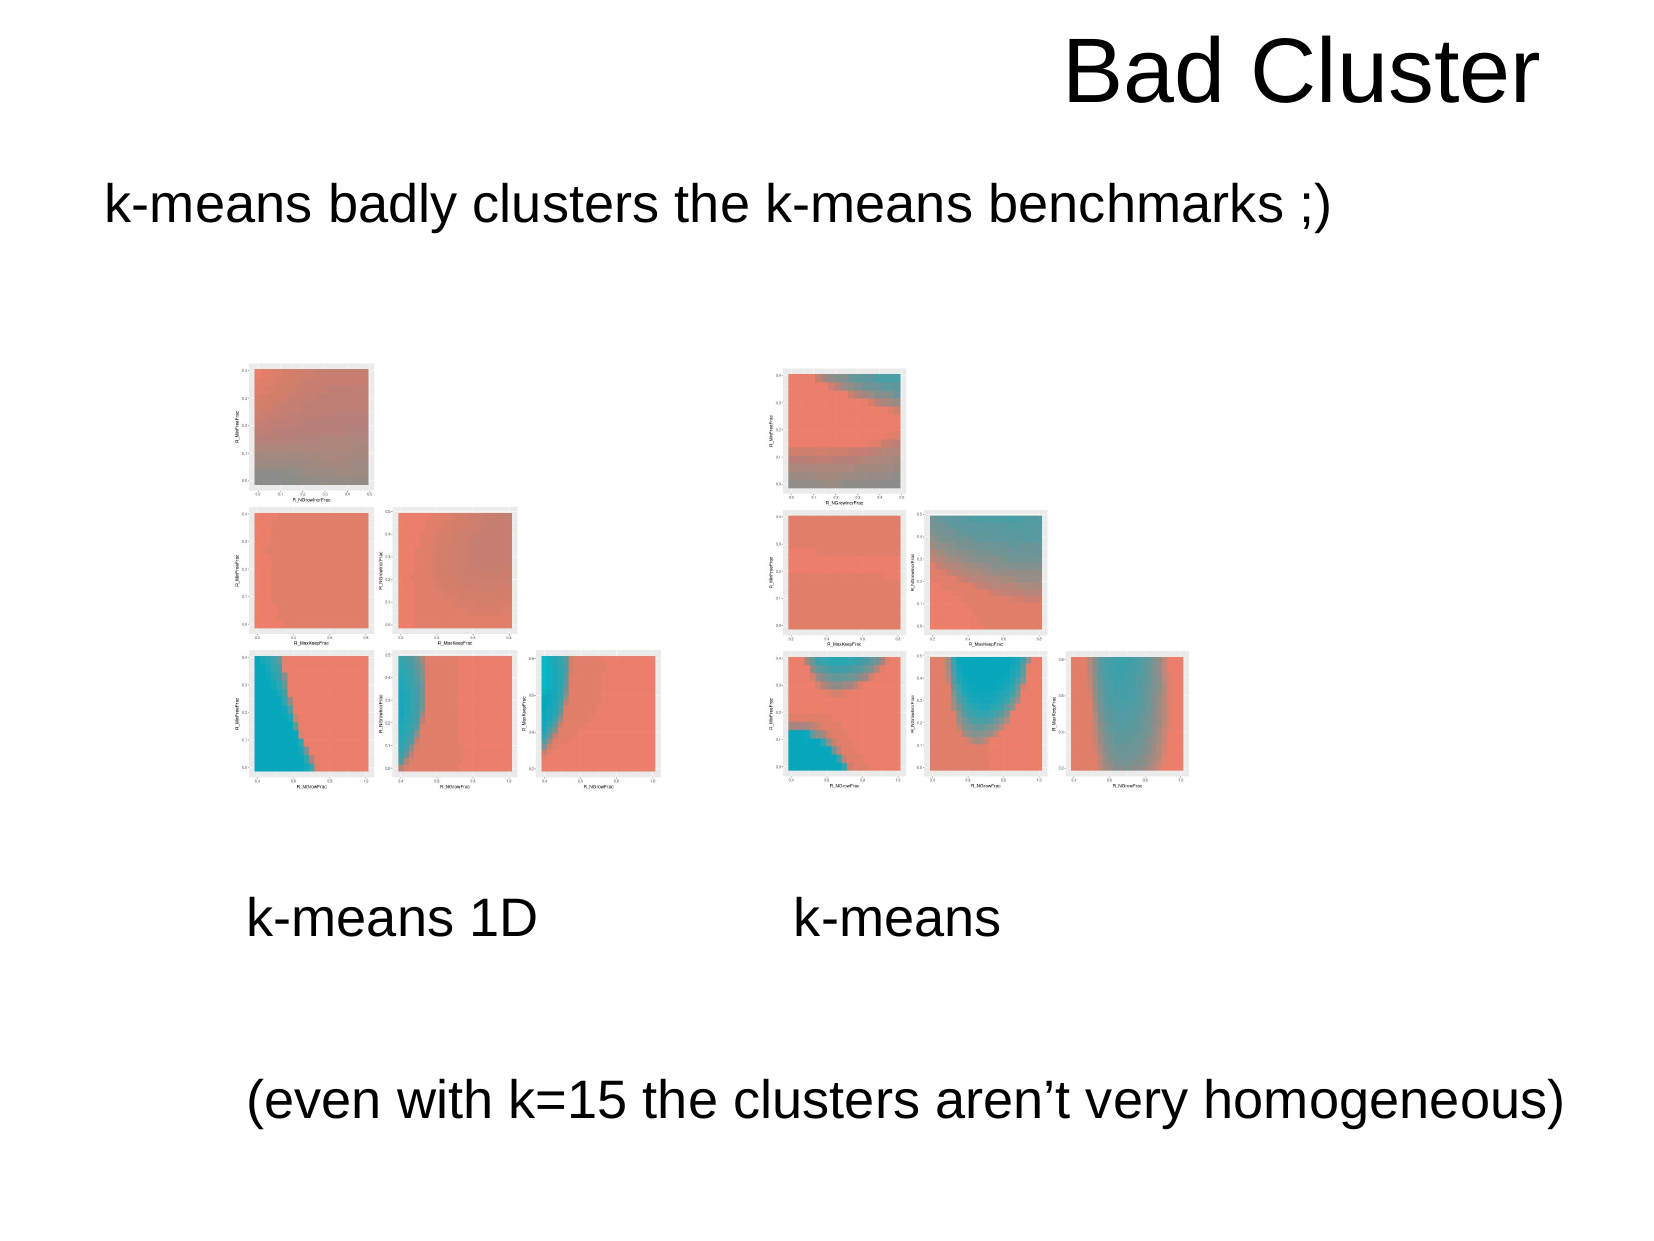

# Bad Cluster
k-means badly clusters the k-means benchmarks ;)
k-means 1D k-means
(even with k=15 the clusters aren’t very homogeneous)